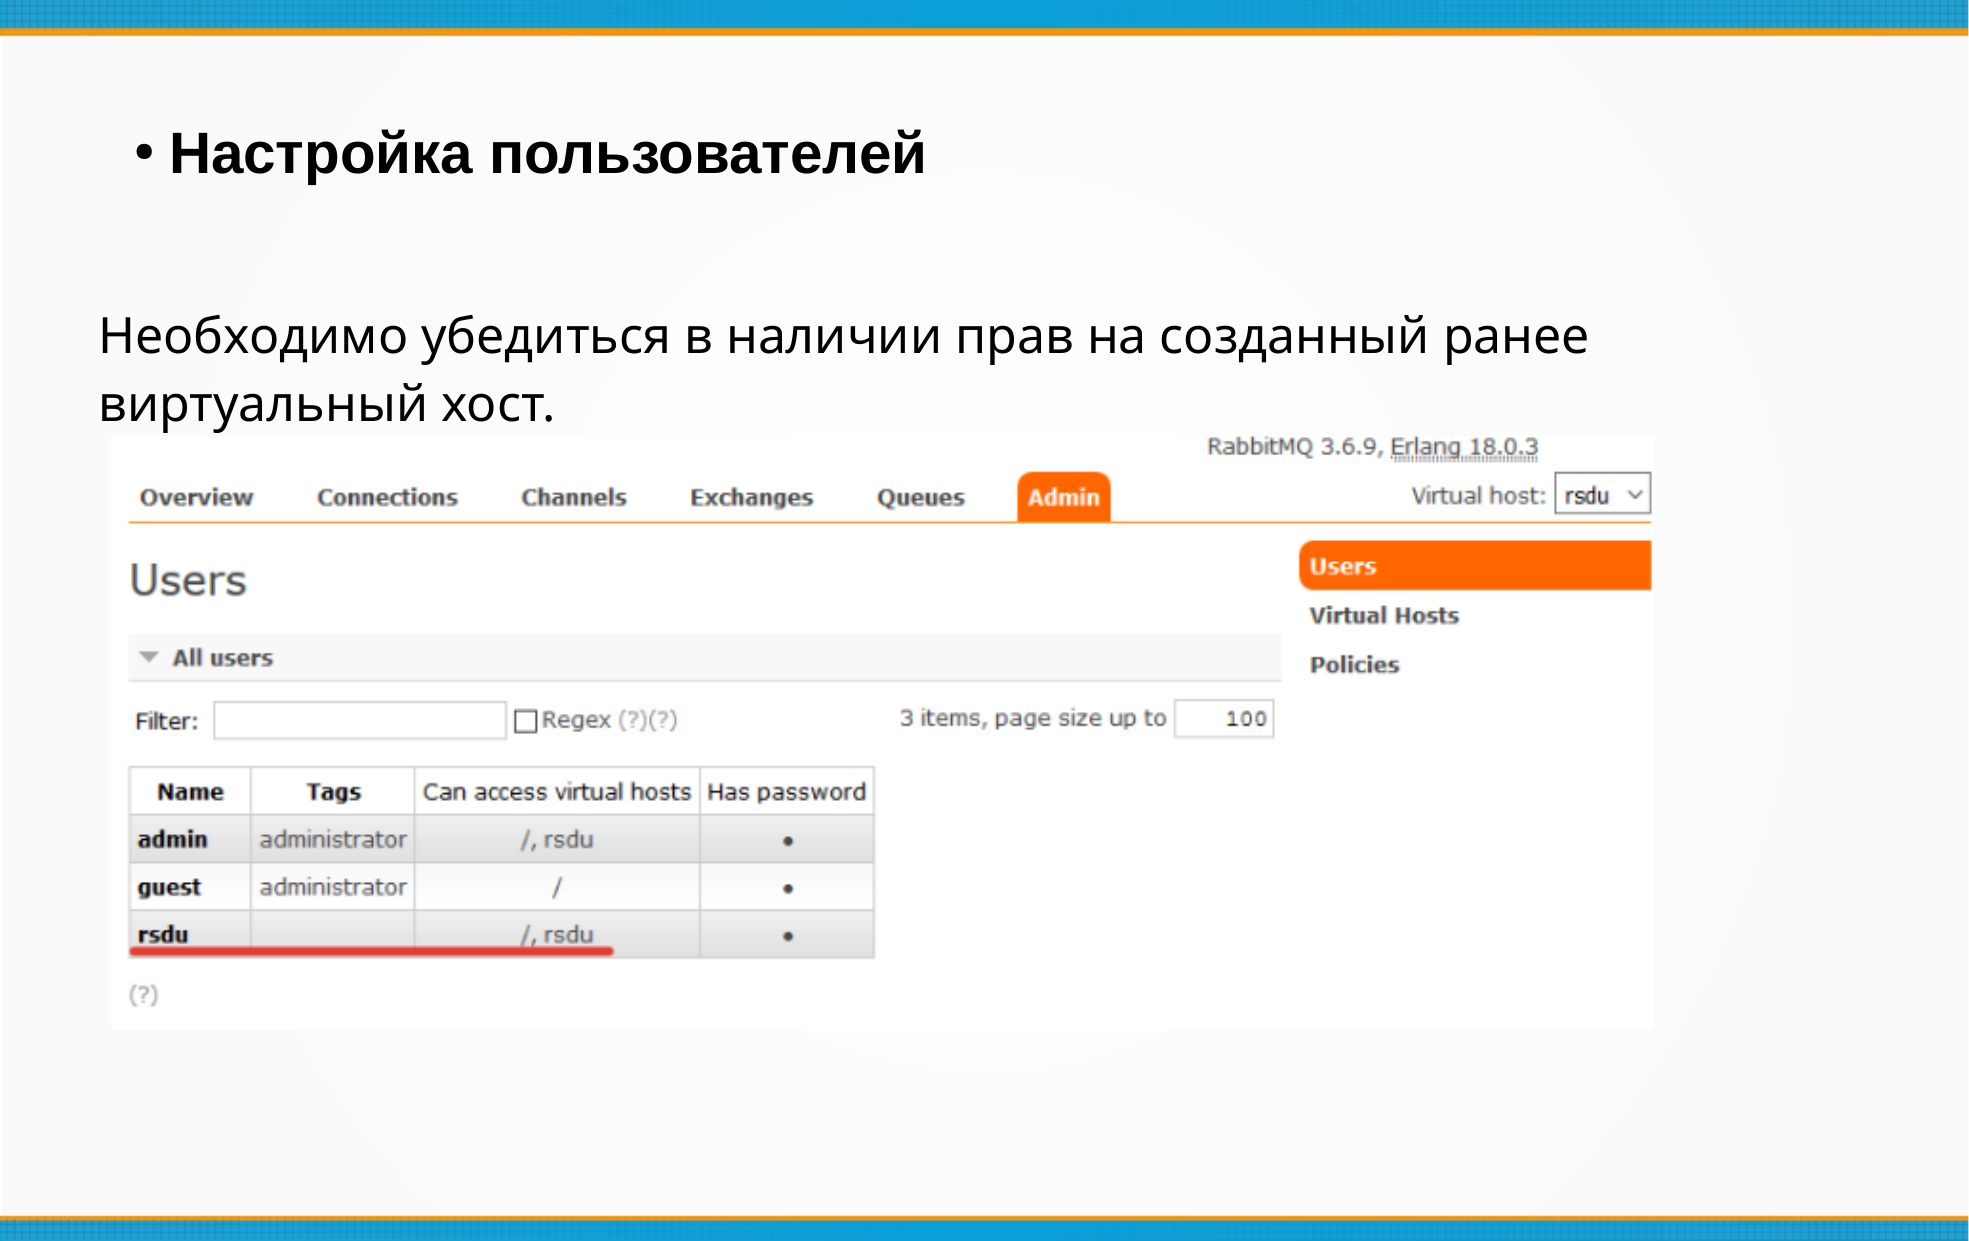

# Настройка пользователей
Необходимо убедиться в наличии прав на созданный ранее виртуальный хост.